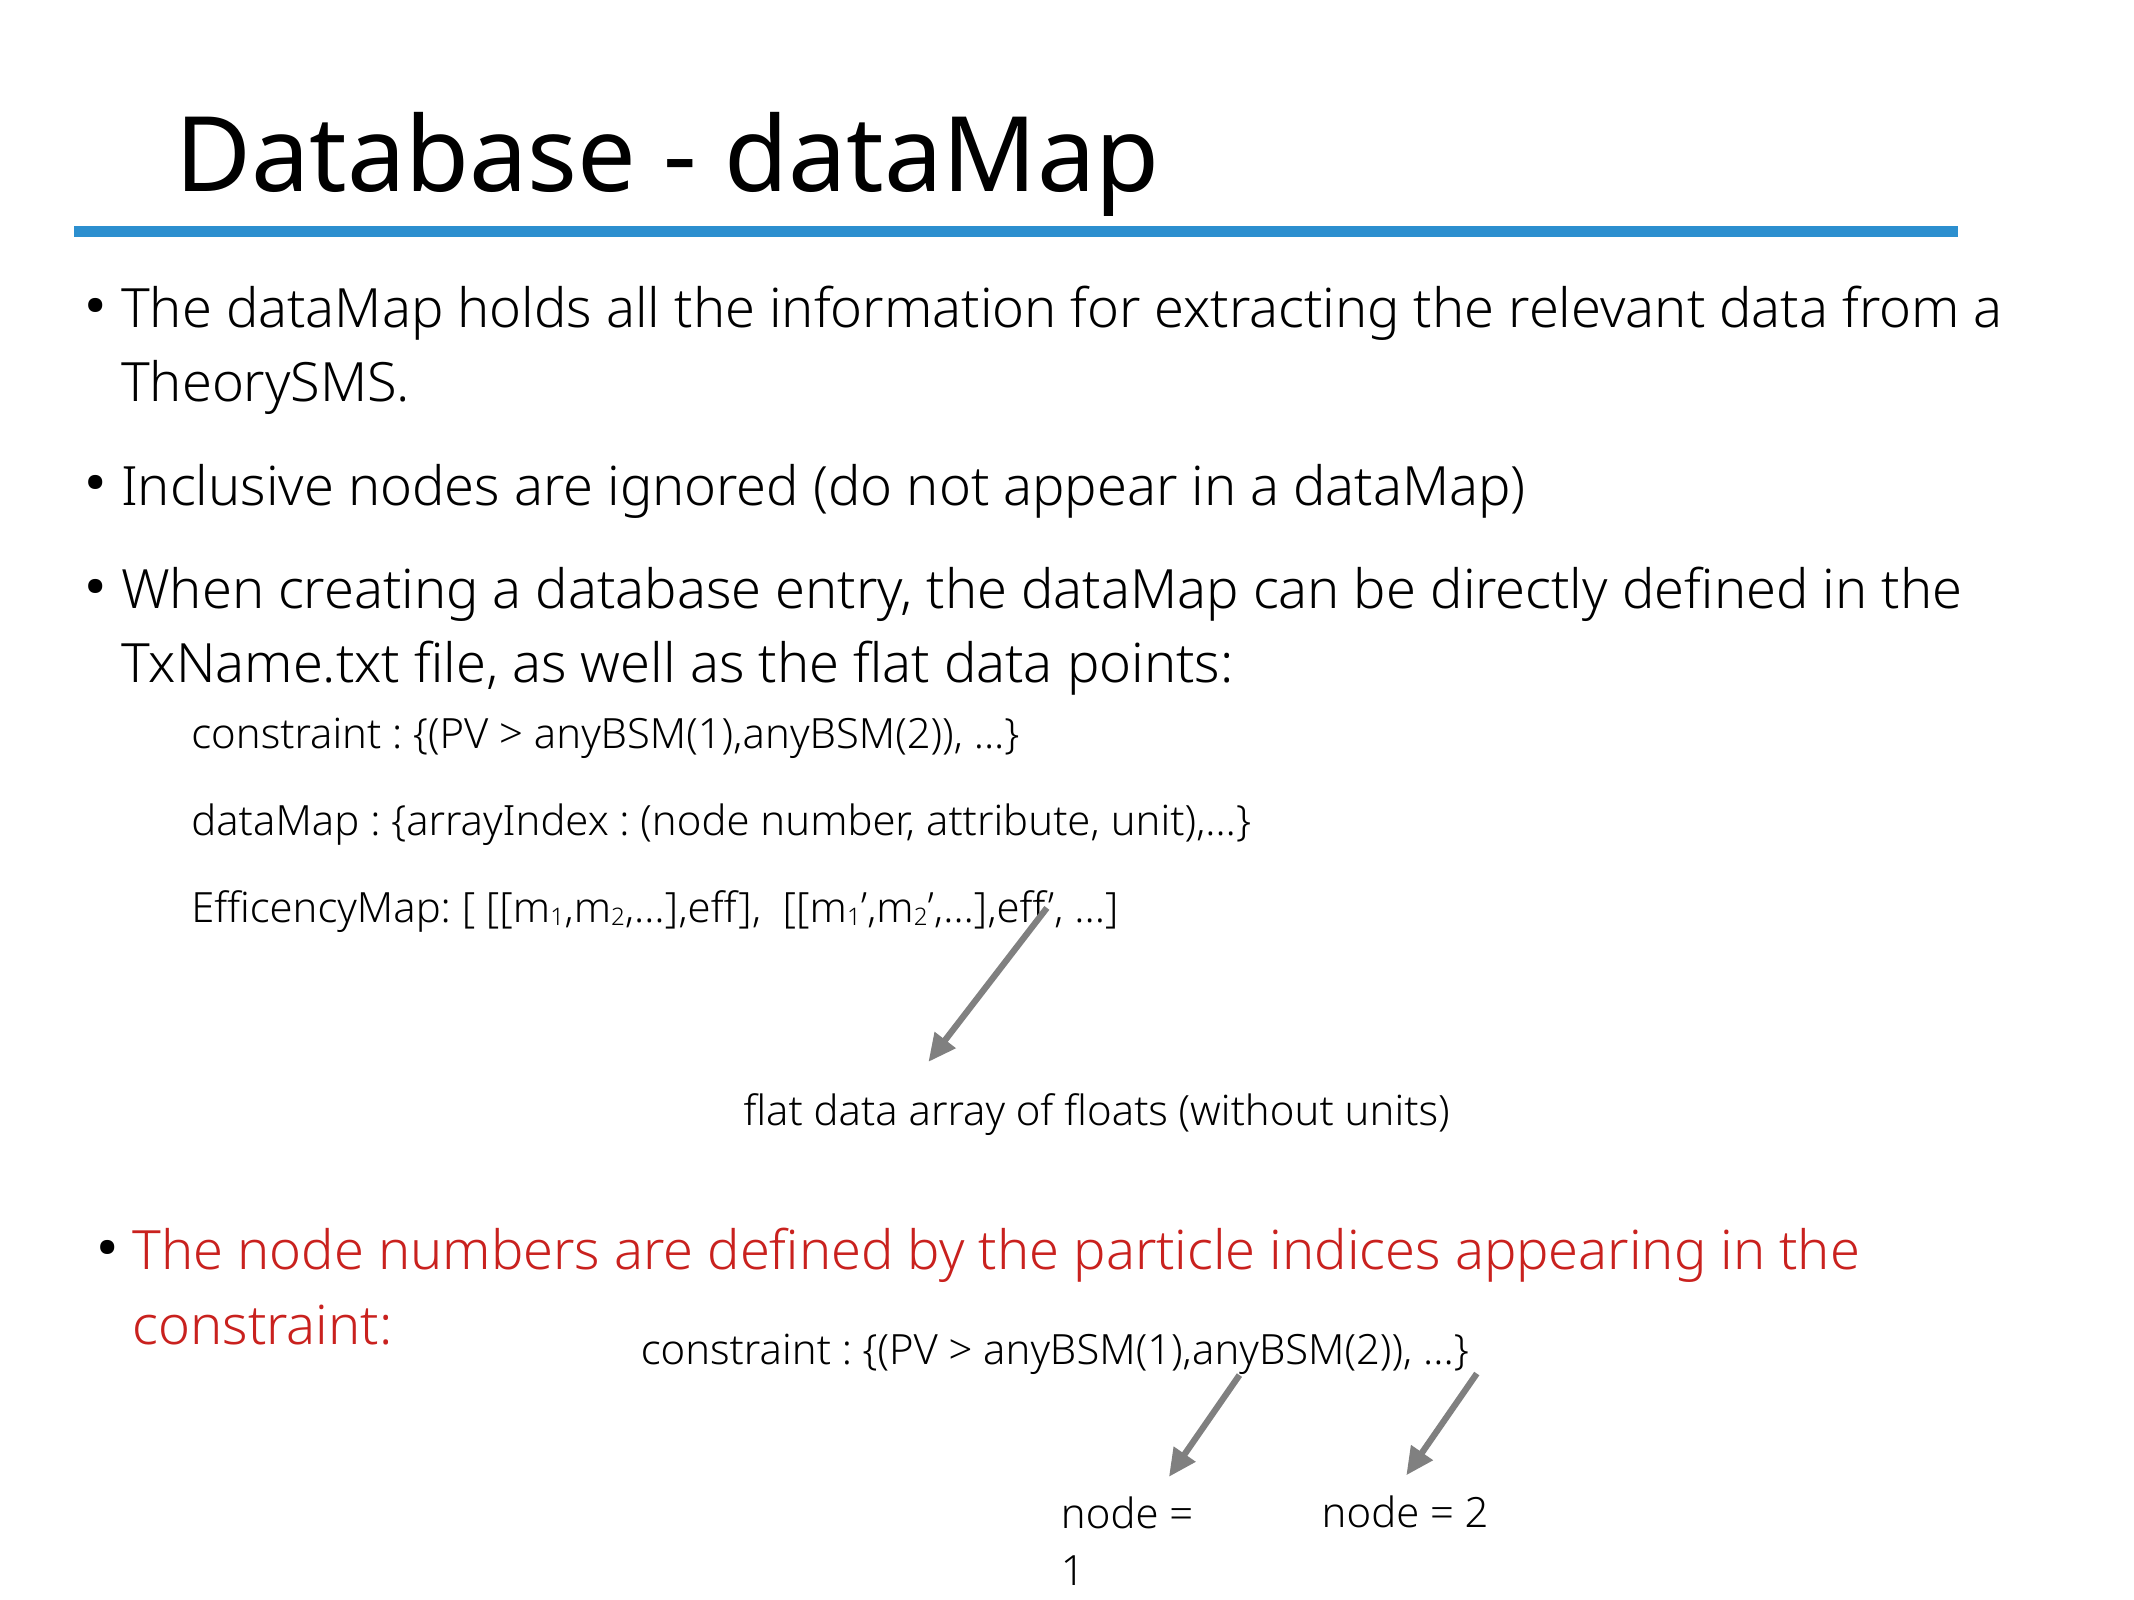

Database - dataMap
The dataMap holds all the information for extracting the relevant data from a TheorySMS.
Inclusive nodes are ignored (do not appear in a dataMap)
When creating a database entry, the dataMap can be directly defined in the TxName.txt file, as well as the flat data points:
constraint : {(PV > anyBSM(1),anyBSM(2)), ...}
dataMap : {arrayIndex : (node number, attribute, unit),…}
EfficencyMap: [ [[m1,m2,…],eff], [[m1’,m2’,…],eff’, ...]
flat data array of floats (without units)
The node numbers are defined by the particle indices appearing in the constraint:
constraint : {(PV > anyBSM(1),anyBSM(2)), ...}
node = 2
node = 1